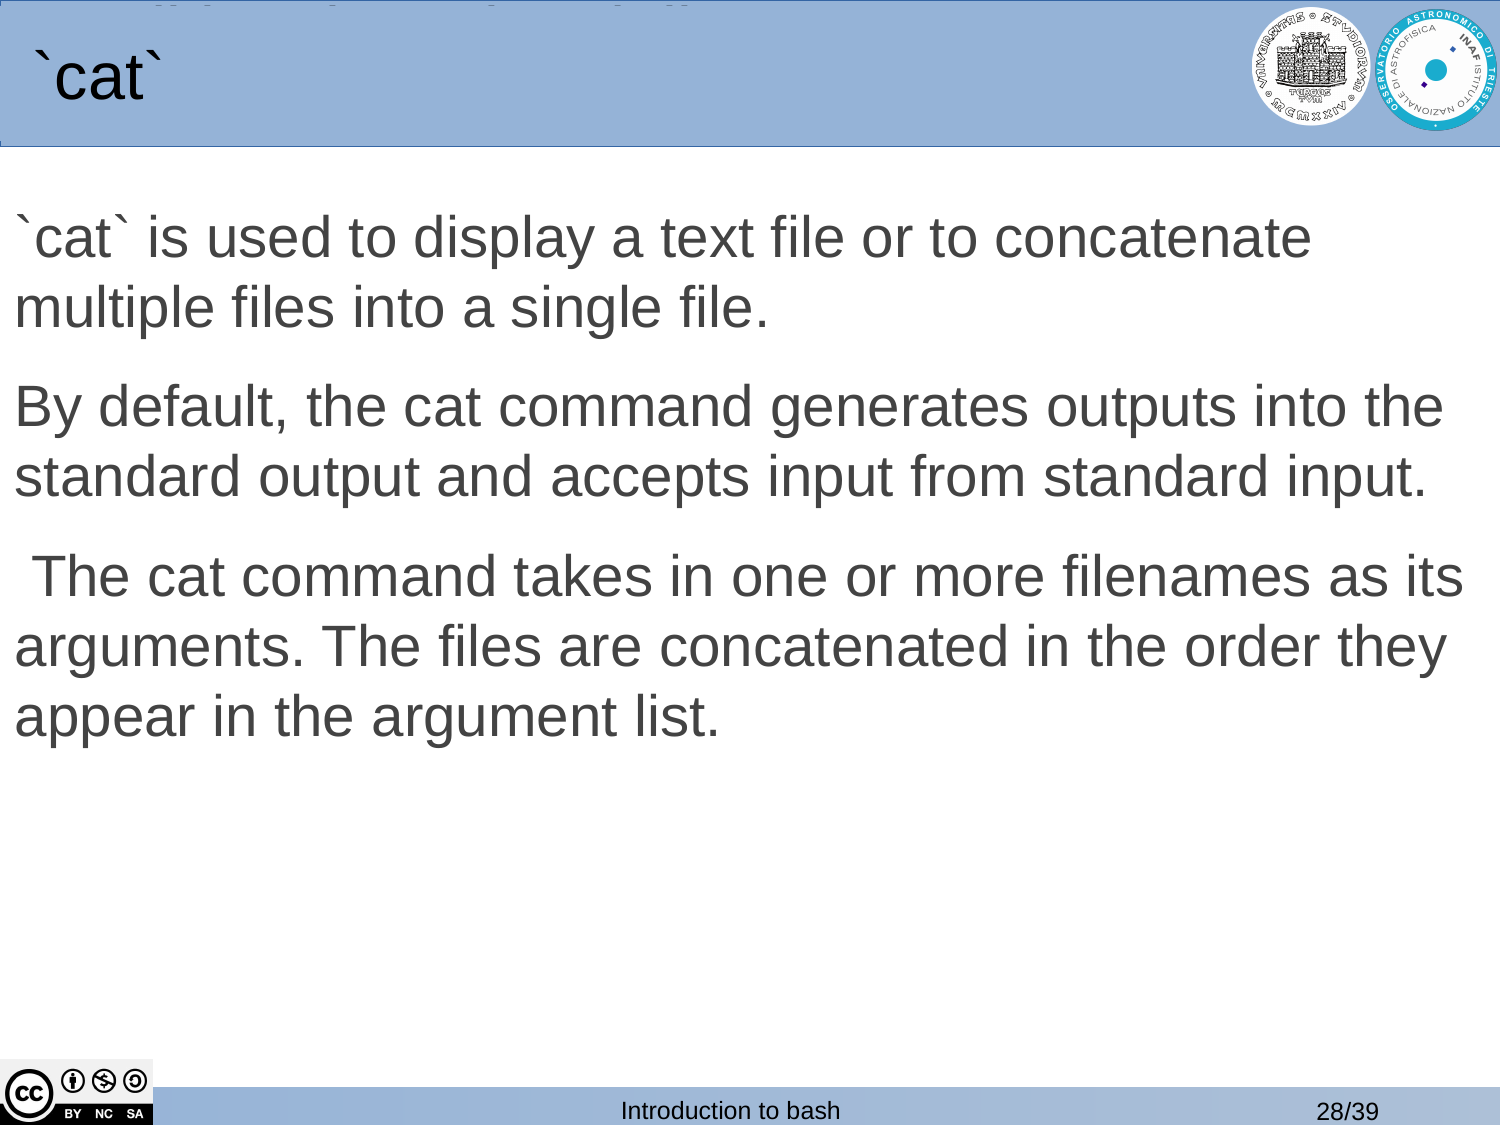

# Traditional service delivery
`cat`
`cat` is used to display a text file or to concatenate multiple files into a single file.
By default, the cat command generates outputs into the standard output and accepts input from standard input.
 The cat command takes in one or more filenames as its arguments. The files are concatenated in the order they appear in the argument list.